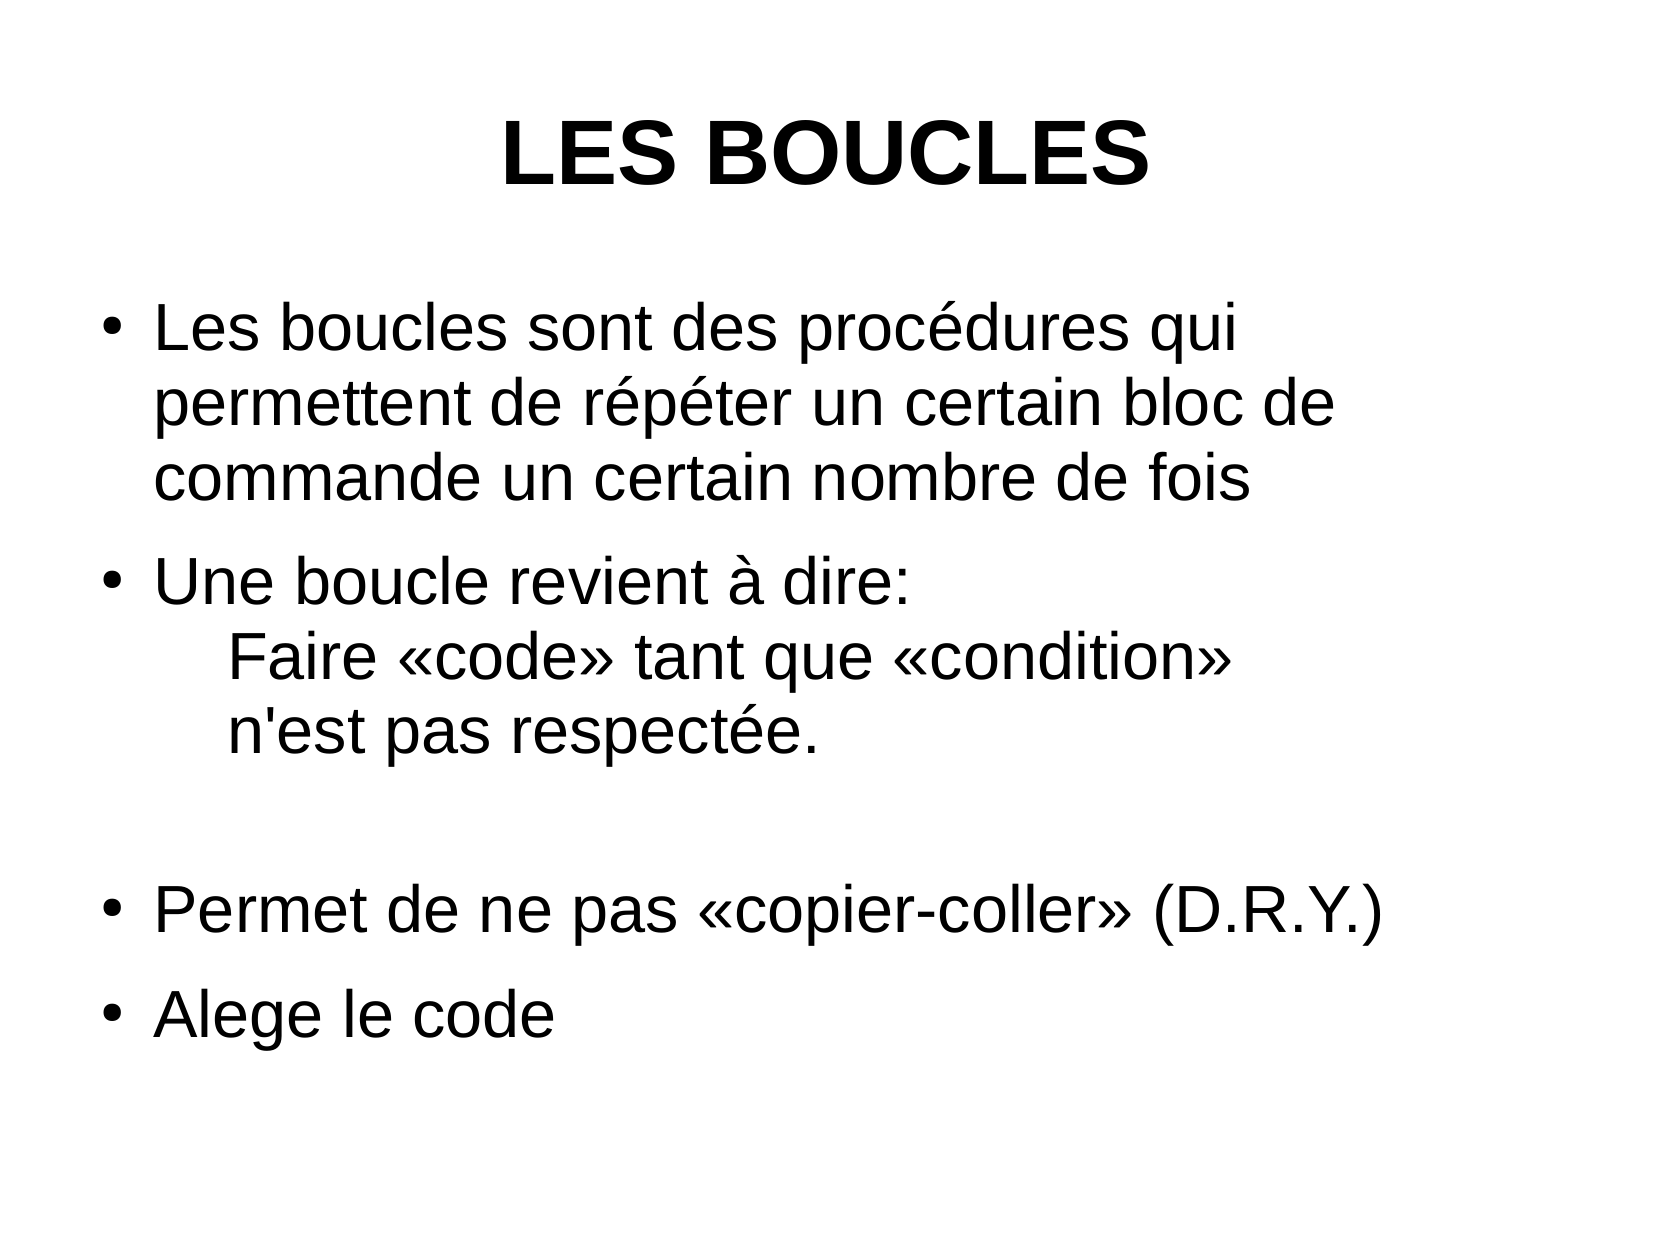

# LES BOUCLES
Les boucles sont des procédures qui permettent de répéter un certain bloc de commande un certain nombre de fois
Une boucle revient à dire:
	Faire «code» tant que «condition»
	n'est pas respectée.
Permet de ne pas «copier-coller» (D.R.Y.)
Alege le code